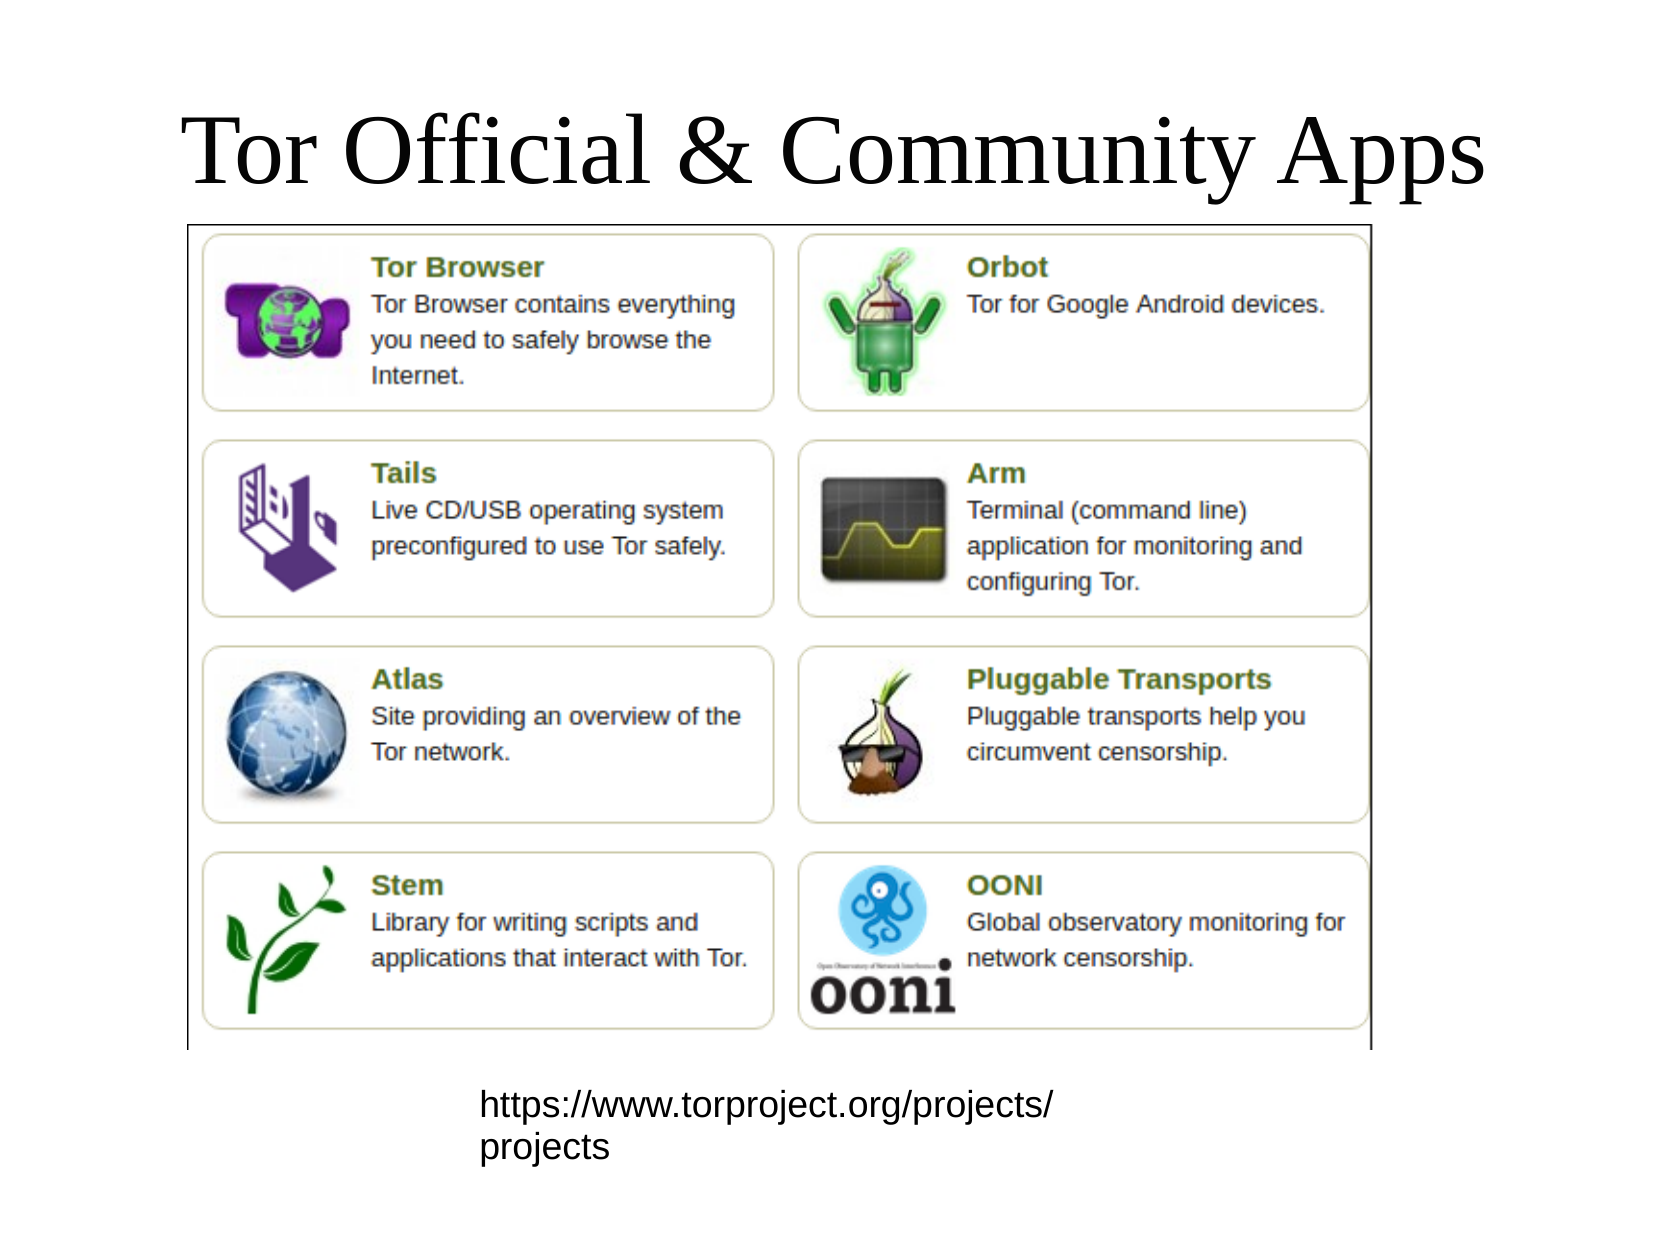

# Tor Official & Community Apps
https://www.torproject.org/projects/projects